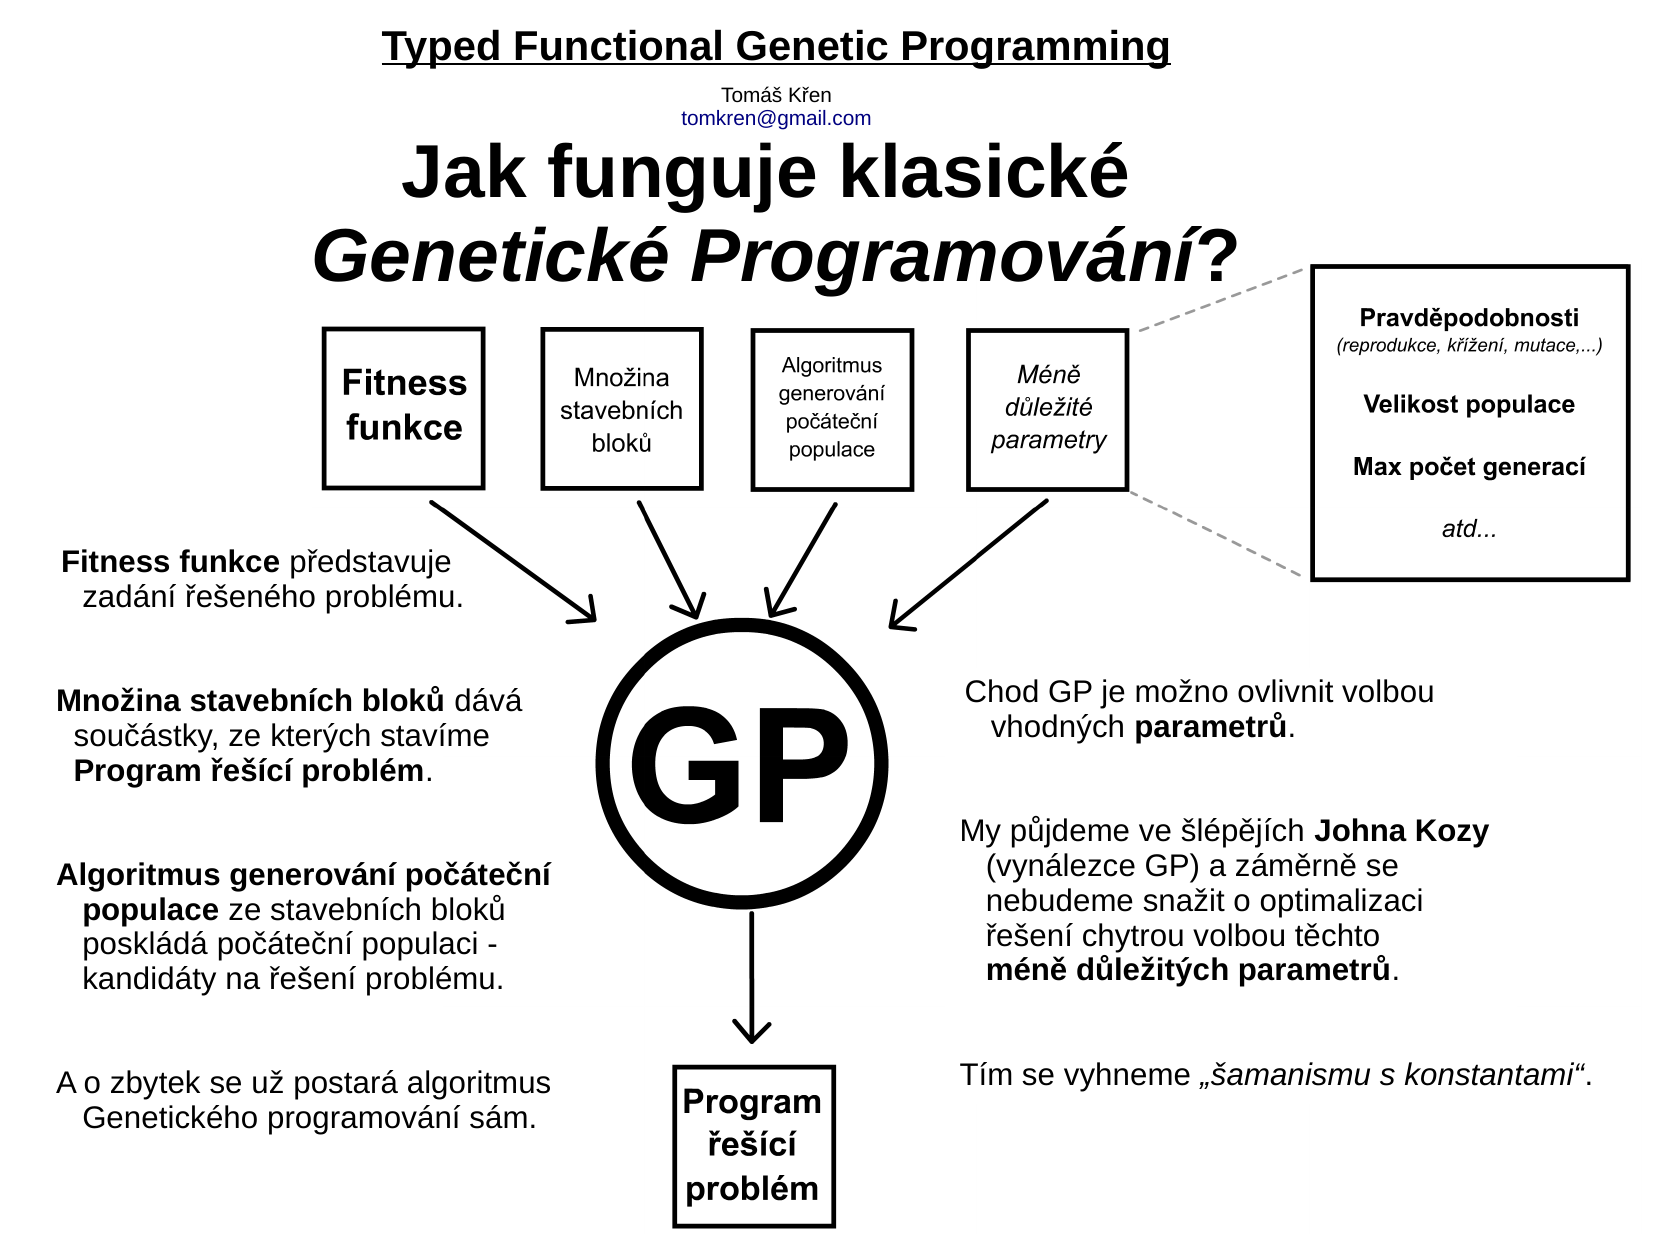

# Typed Functional Genetic Programming Tomáš Křen tomkren@gmail.com Jak funguje klasické Genetické Programování?
Fitness funkce představuje
 zadání řešeného problému.
Množina stavebních bloků dává
 součástky, ze kterých stavíme
 Program řešící problém.
Algoritmus generování počáteční
 populace ze stavebních bloků
 poskládá počáteční populaci -
 kandidáty na řešení problému.
A o zbytek se už postará algoritmus
 Genetického programování sám.
Chod GP je možno ovlivnit volbou
 vhodných parametrů.
My půjdeme ve šlépějích Johna Kozy
 (vynálezce GP) a záměrně se
 nebudeme snažit o optimalizaci
 řešení chytrou volbou těchto
 méně důležitých parametrů.
Tím se vyhneme „šamanismu s konstantami“.